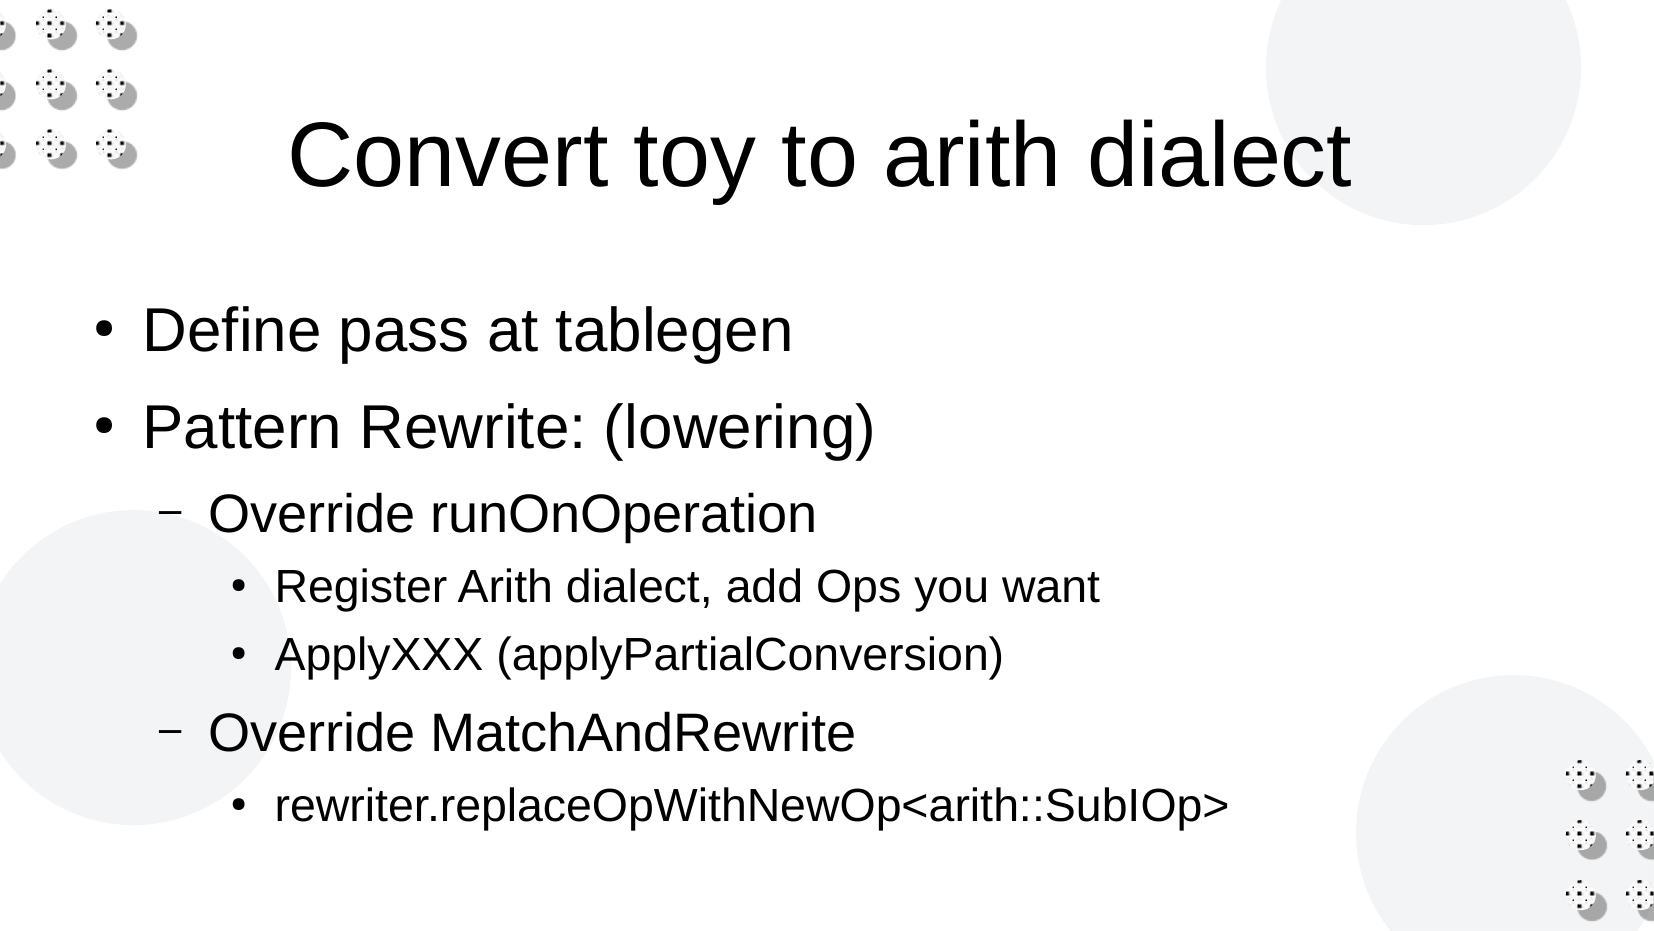

# Convert toy to arith dialect
Define pass at tablegen
Pattern Rewrite: (lowering)
Override runOnOperation
Register Arith dialect, add Ops you want
ApplyXXX (applyPartialConversion)
Override MatchAndRewrite
rewriter.replaceOpWithNewOp<arith::SubIOp>